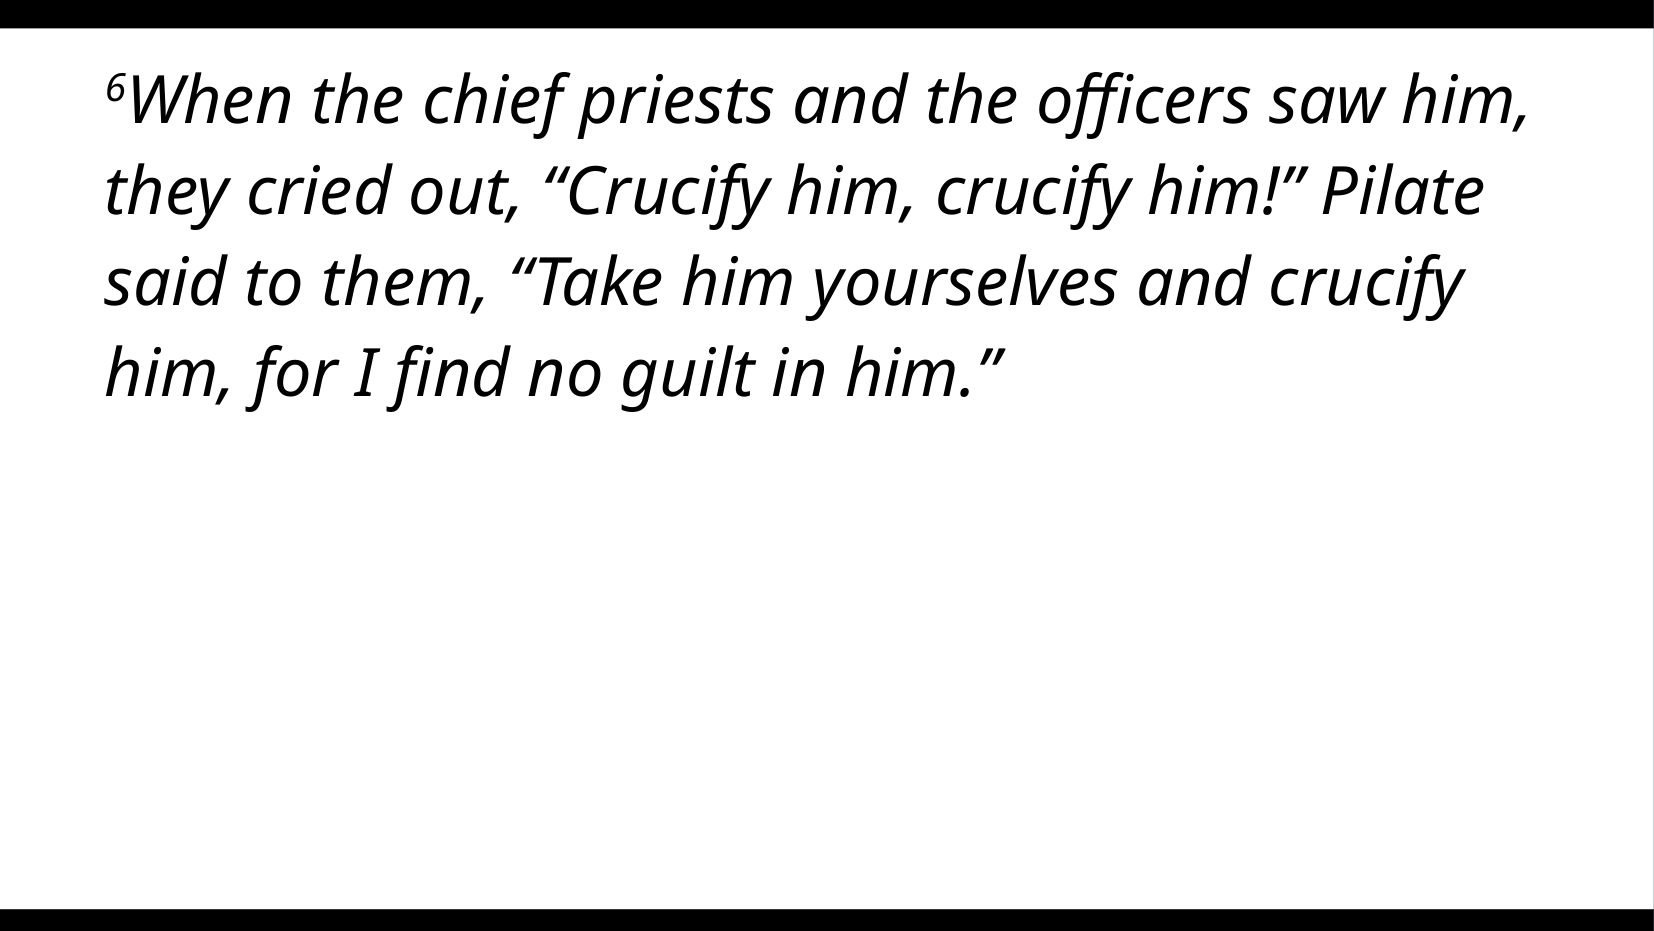

6When the chief priests and the officers saw him, they cried out, “Crucify him, crucify him!” Pilate said to them, “Take him yourselves and crucify him, for I find no guilt in him.”